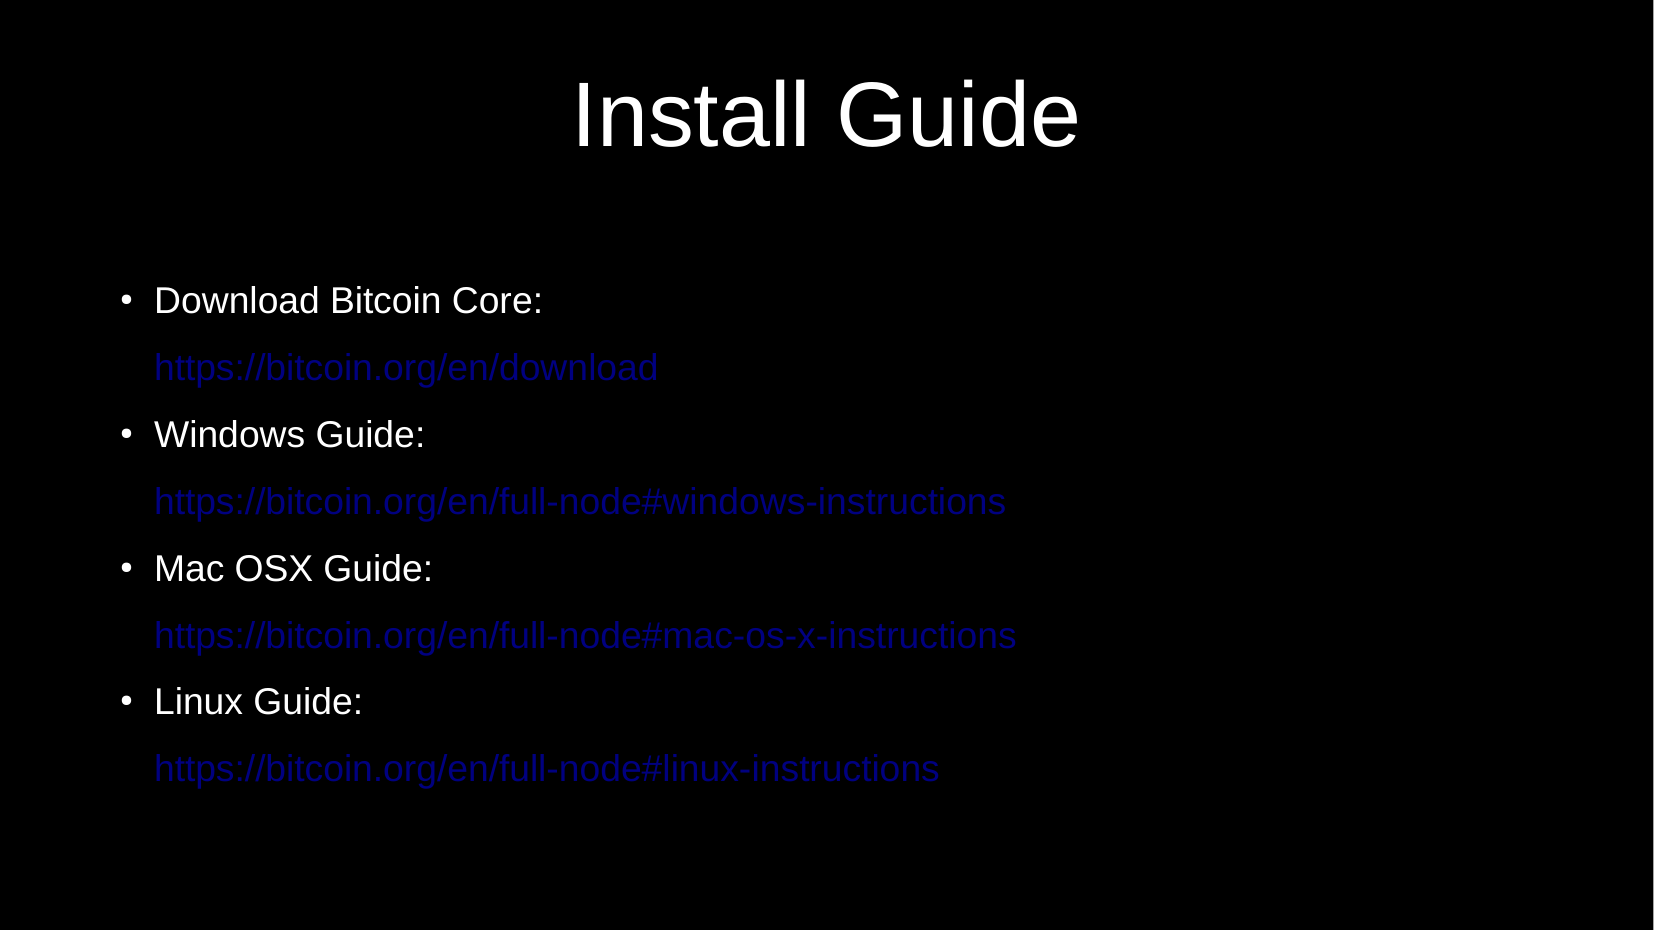

# Install Guide
Download Bitcoin Core:
https://bitcoin.org/en/download
Windows Guide:
https://bitcoin.org/en/full-node#windows-instructions
Mac OSX Guide:
https://bitcoin.org/en/full-node#mac-os-x-instructions
Linux Guide:
https://bitcoin.org/en/full-node#linux-instructions